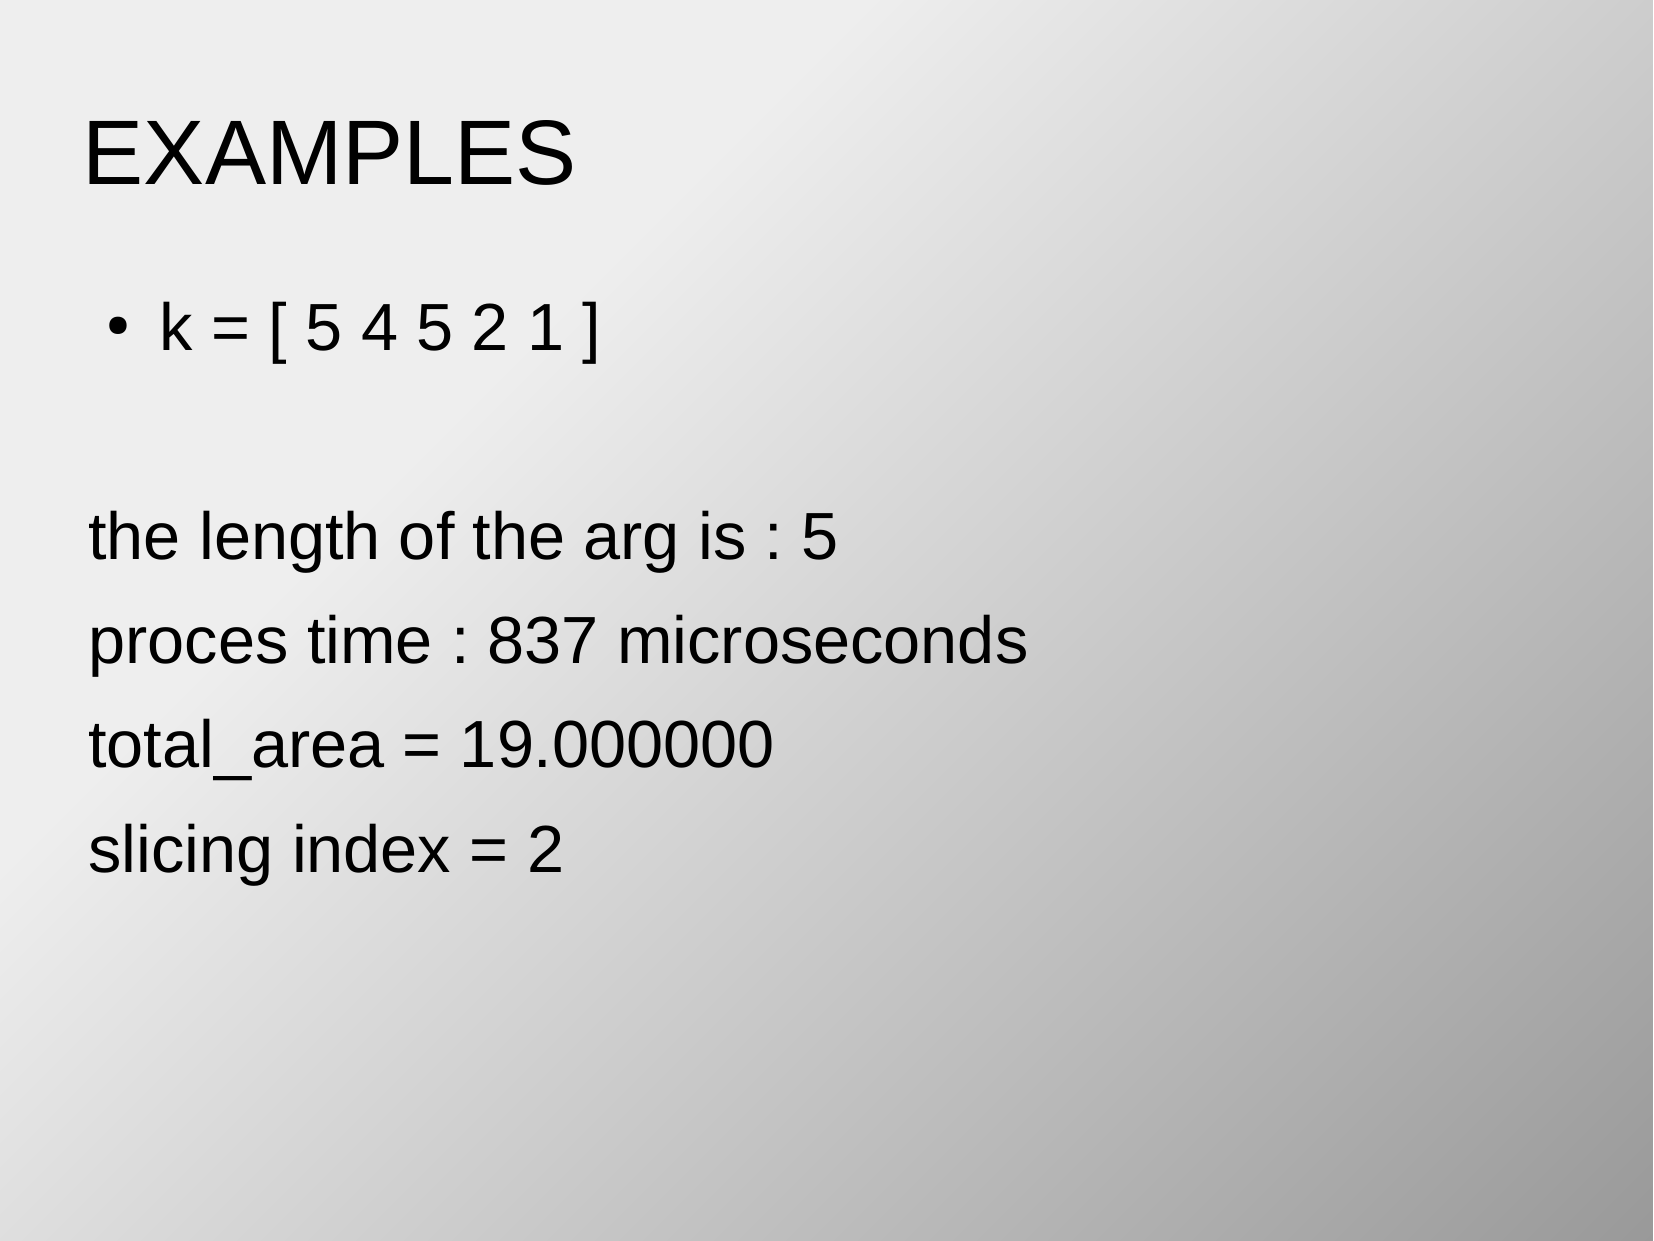

# EXAMPLES
k = [ 5 4 5 2 1 ]
the length of the arg is : 5
proces time : 837 microseconds
total_area = 19.000000
slicing index = 2